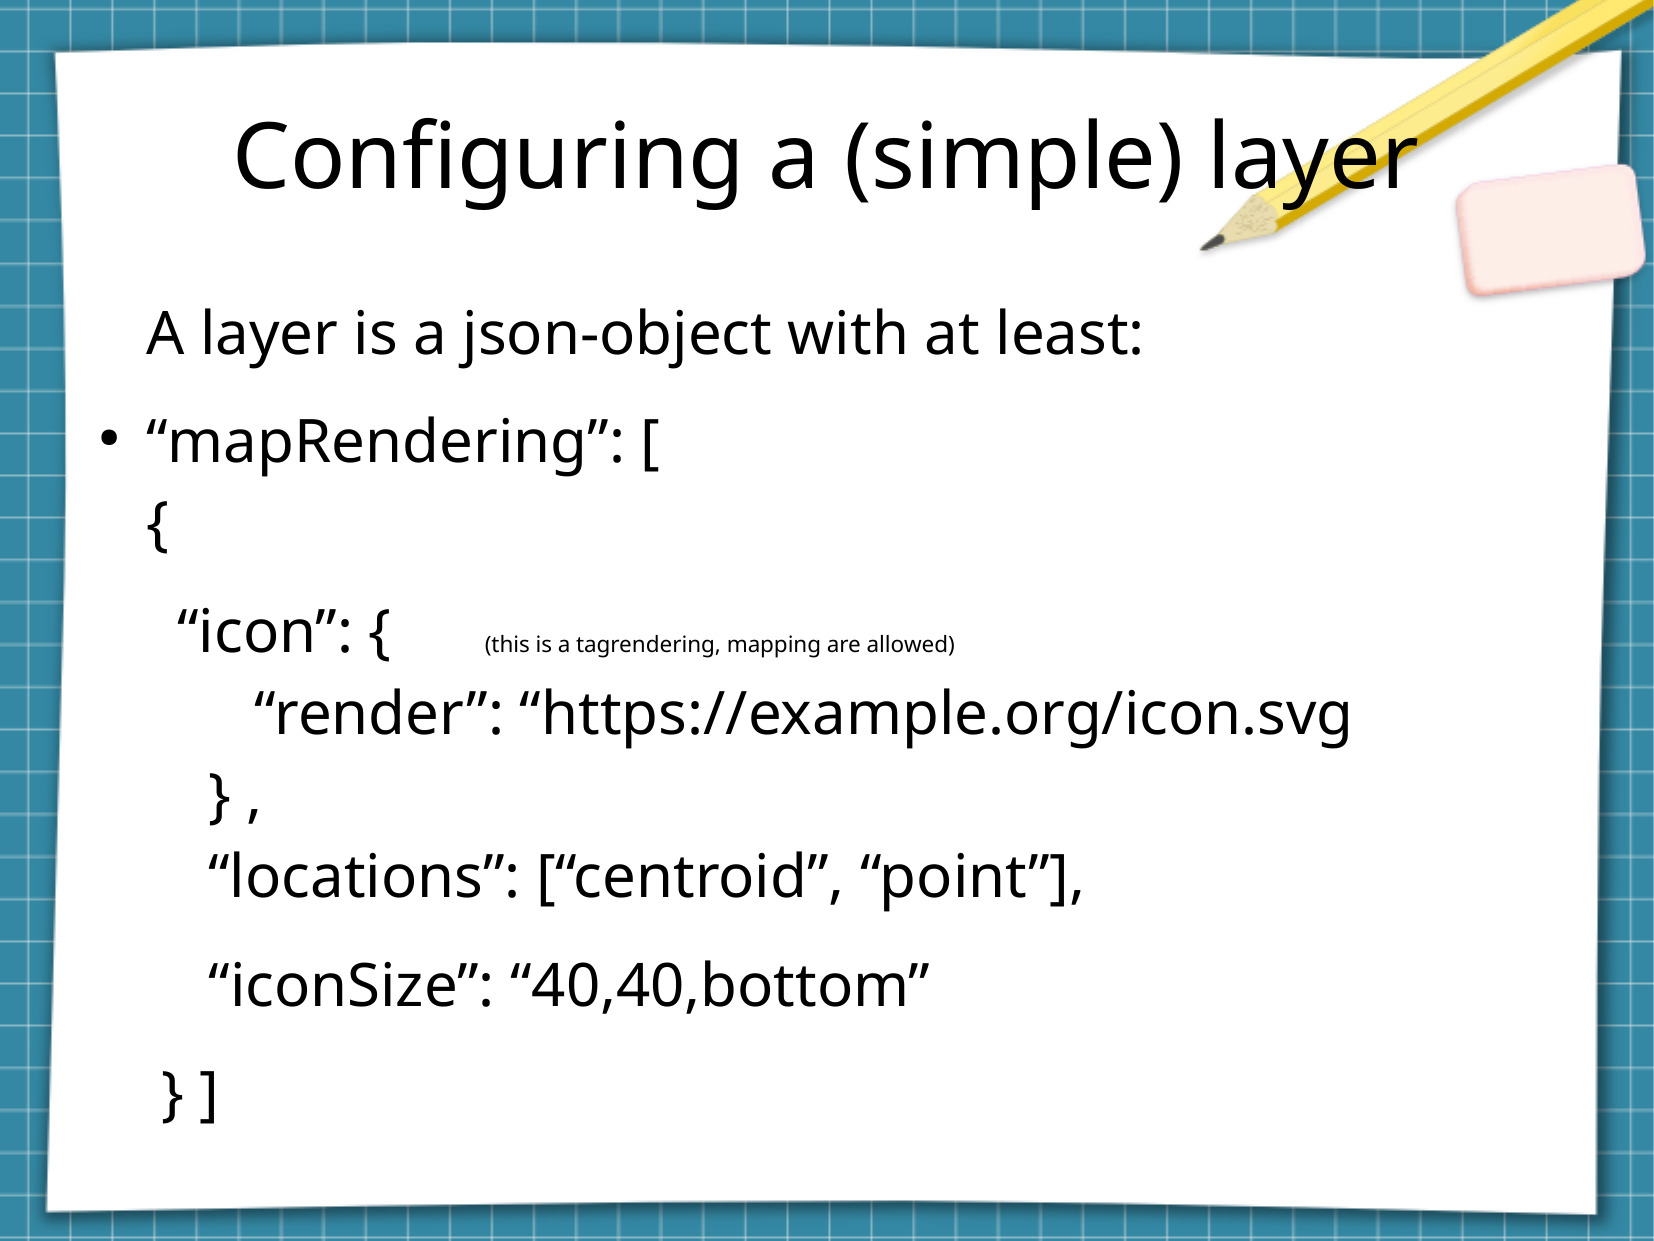

# Configuring a (simple) layer
A layer is a json-object with at least:
“mapRendering”: [
{
 “icon”: { (this is a tagrendering, mapping are allowed)
 “render”: “https://example.org/icon.svg
 } ,
 “locations”: [“centroid”, “point”],
 “iconSize”: “40,40,bottom”
 } ]